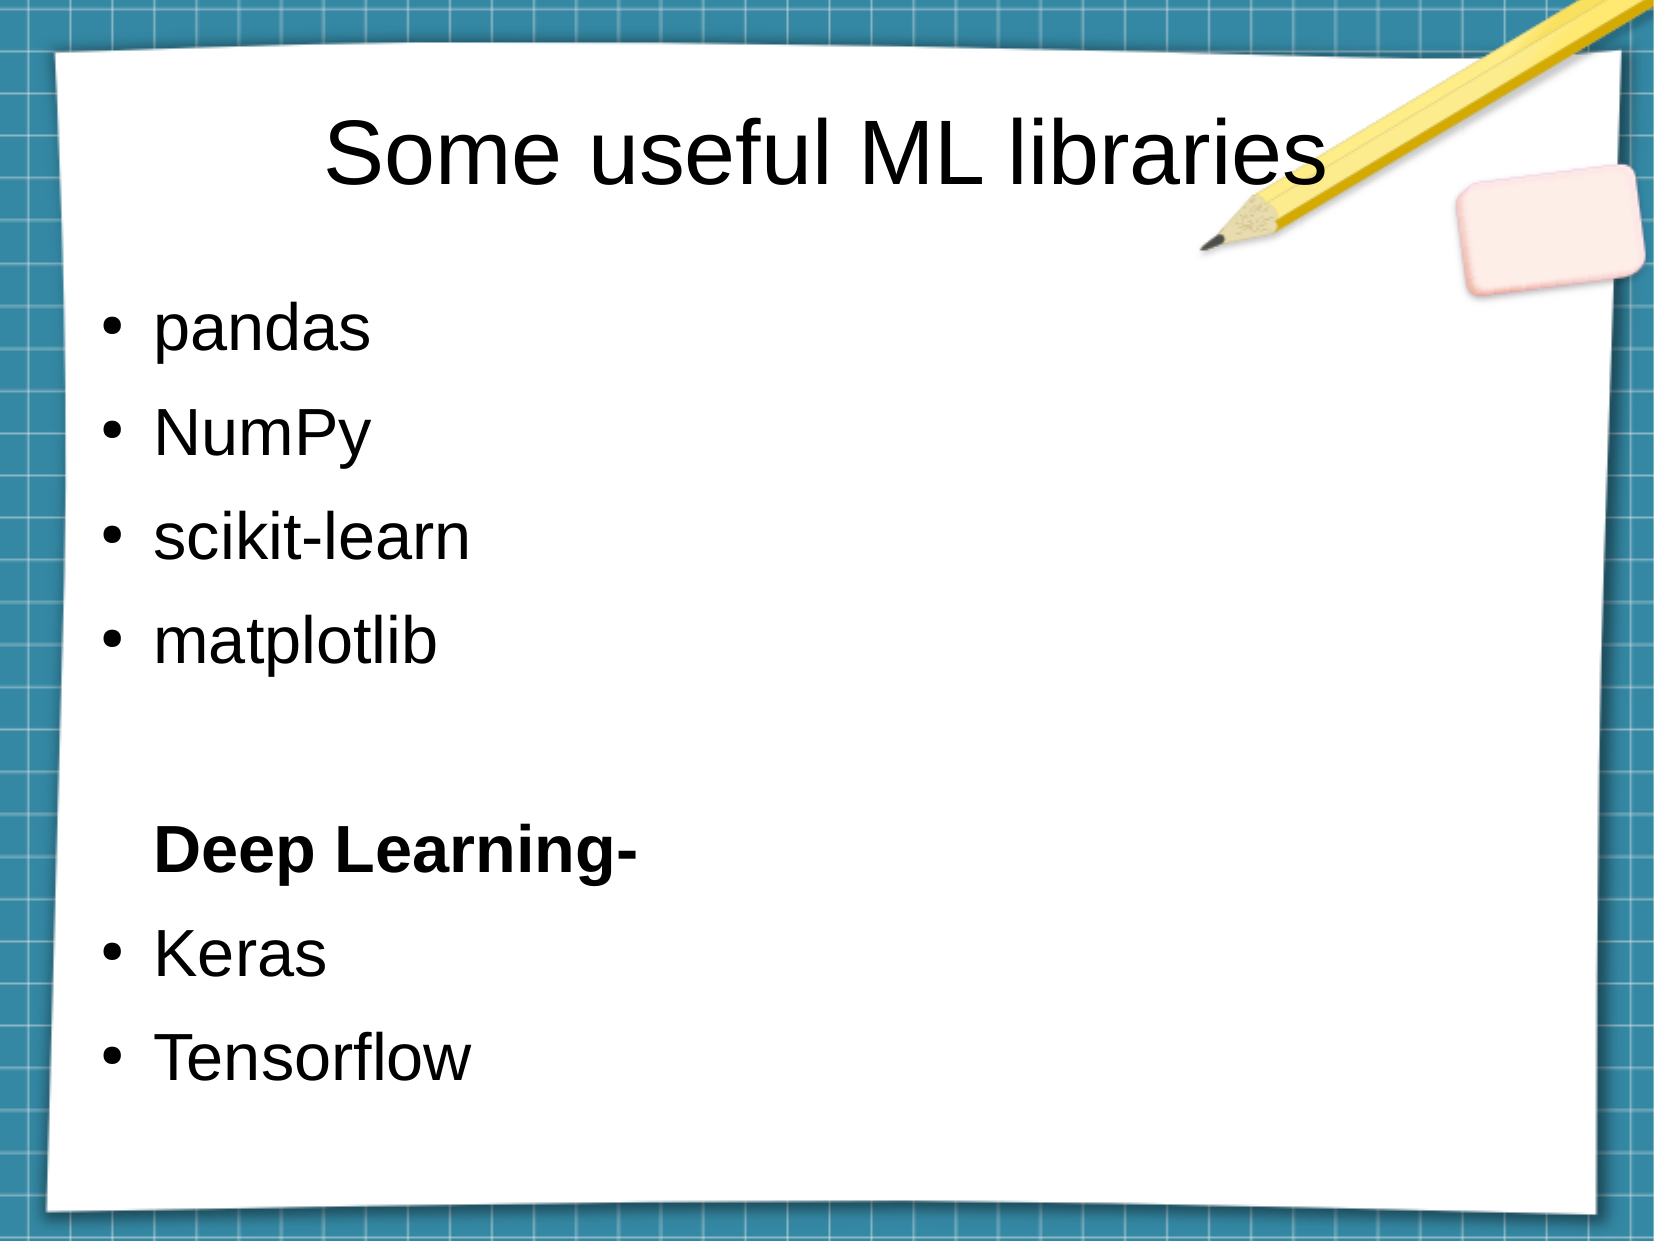

# Some useful ML libraries
pandas
NumPy
scikit-learn
matplotlib
Deep Learning-
Keras
Tensorflow